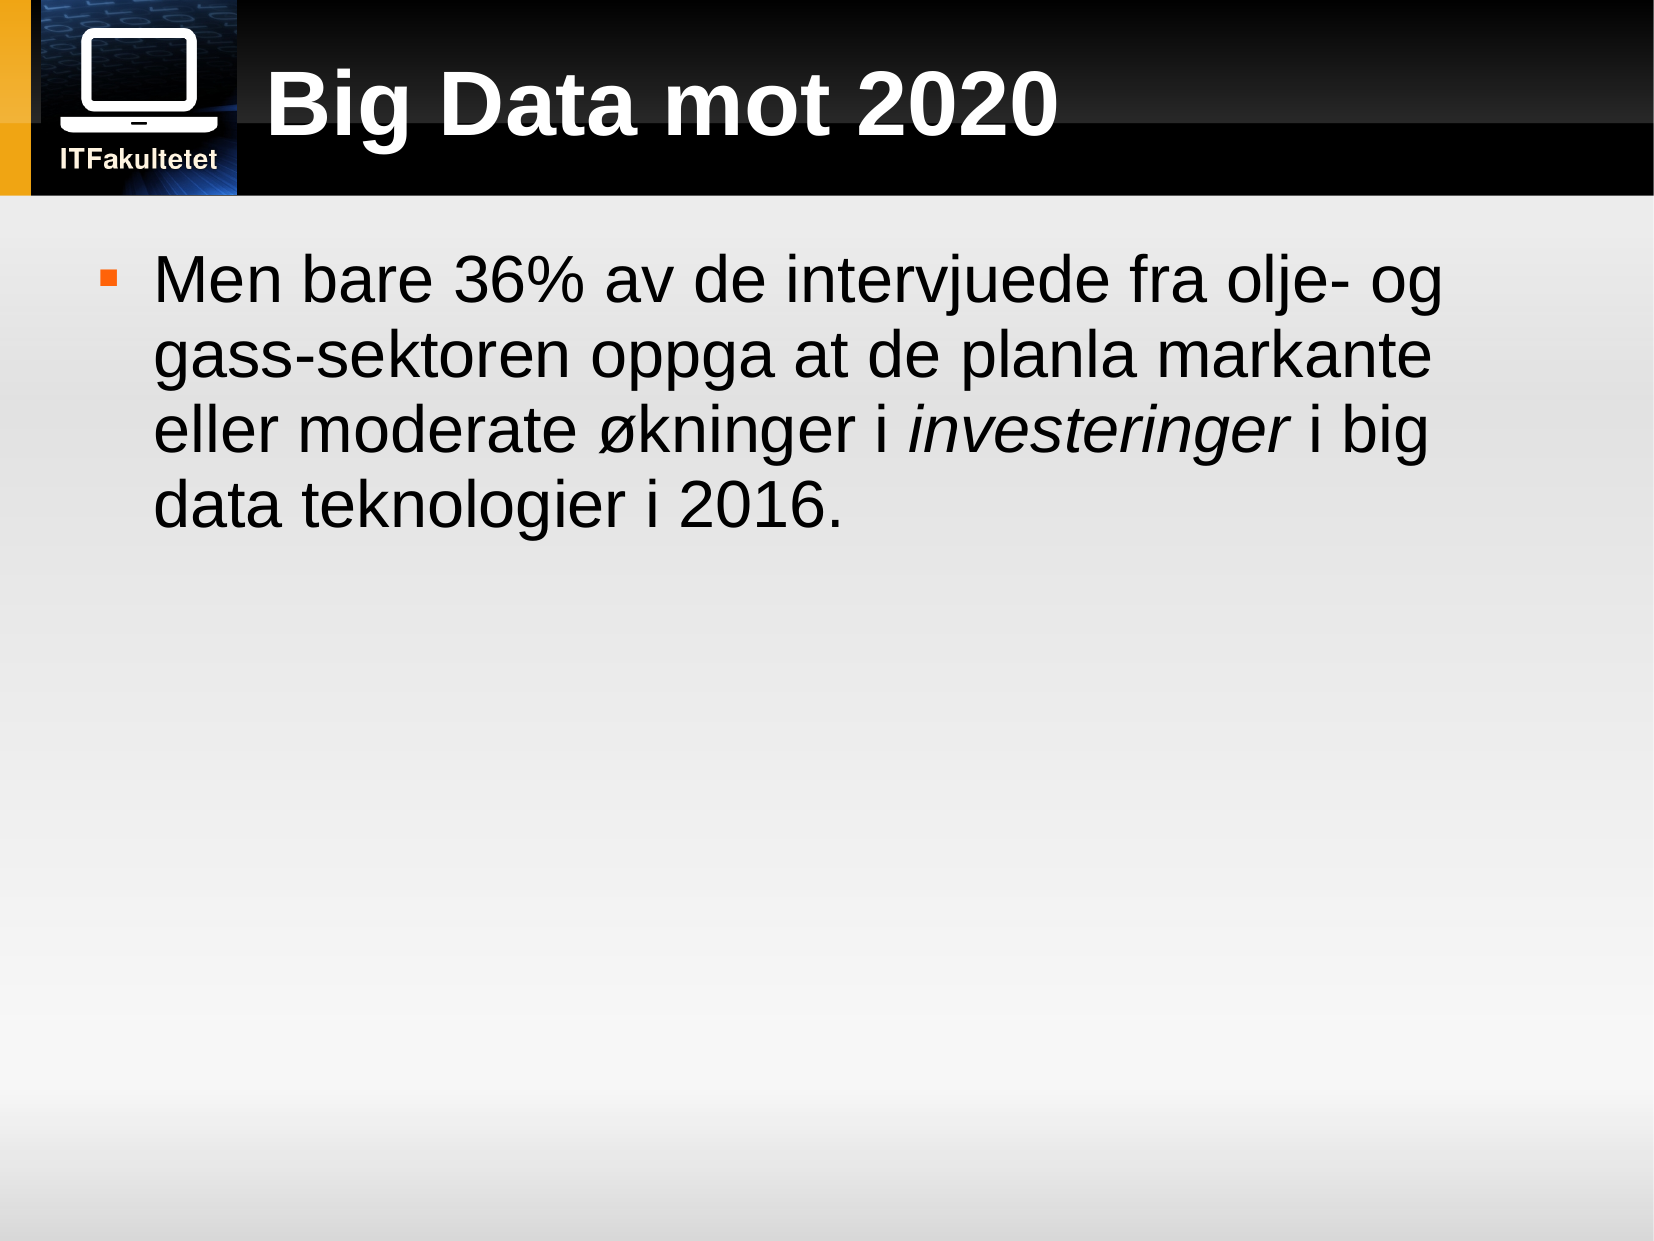

# Big Data mot 2020
Men bare 36% av de intervjuede fra olje- og gass-sektoren oppga at de planla markante eller moderate økninger i investeringer i big data teknologier i 2016.